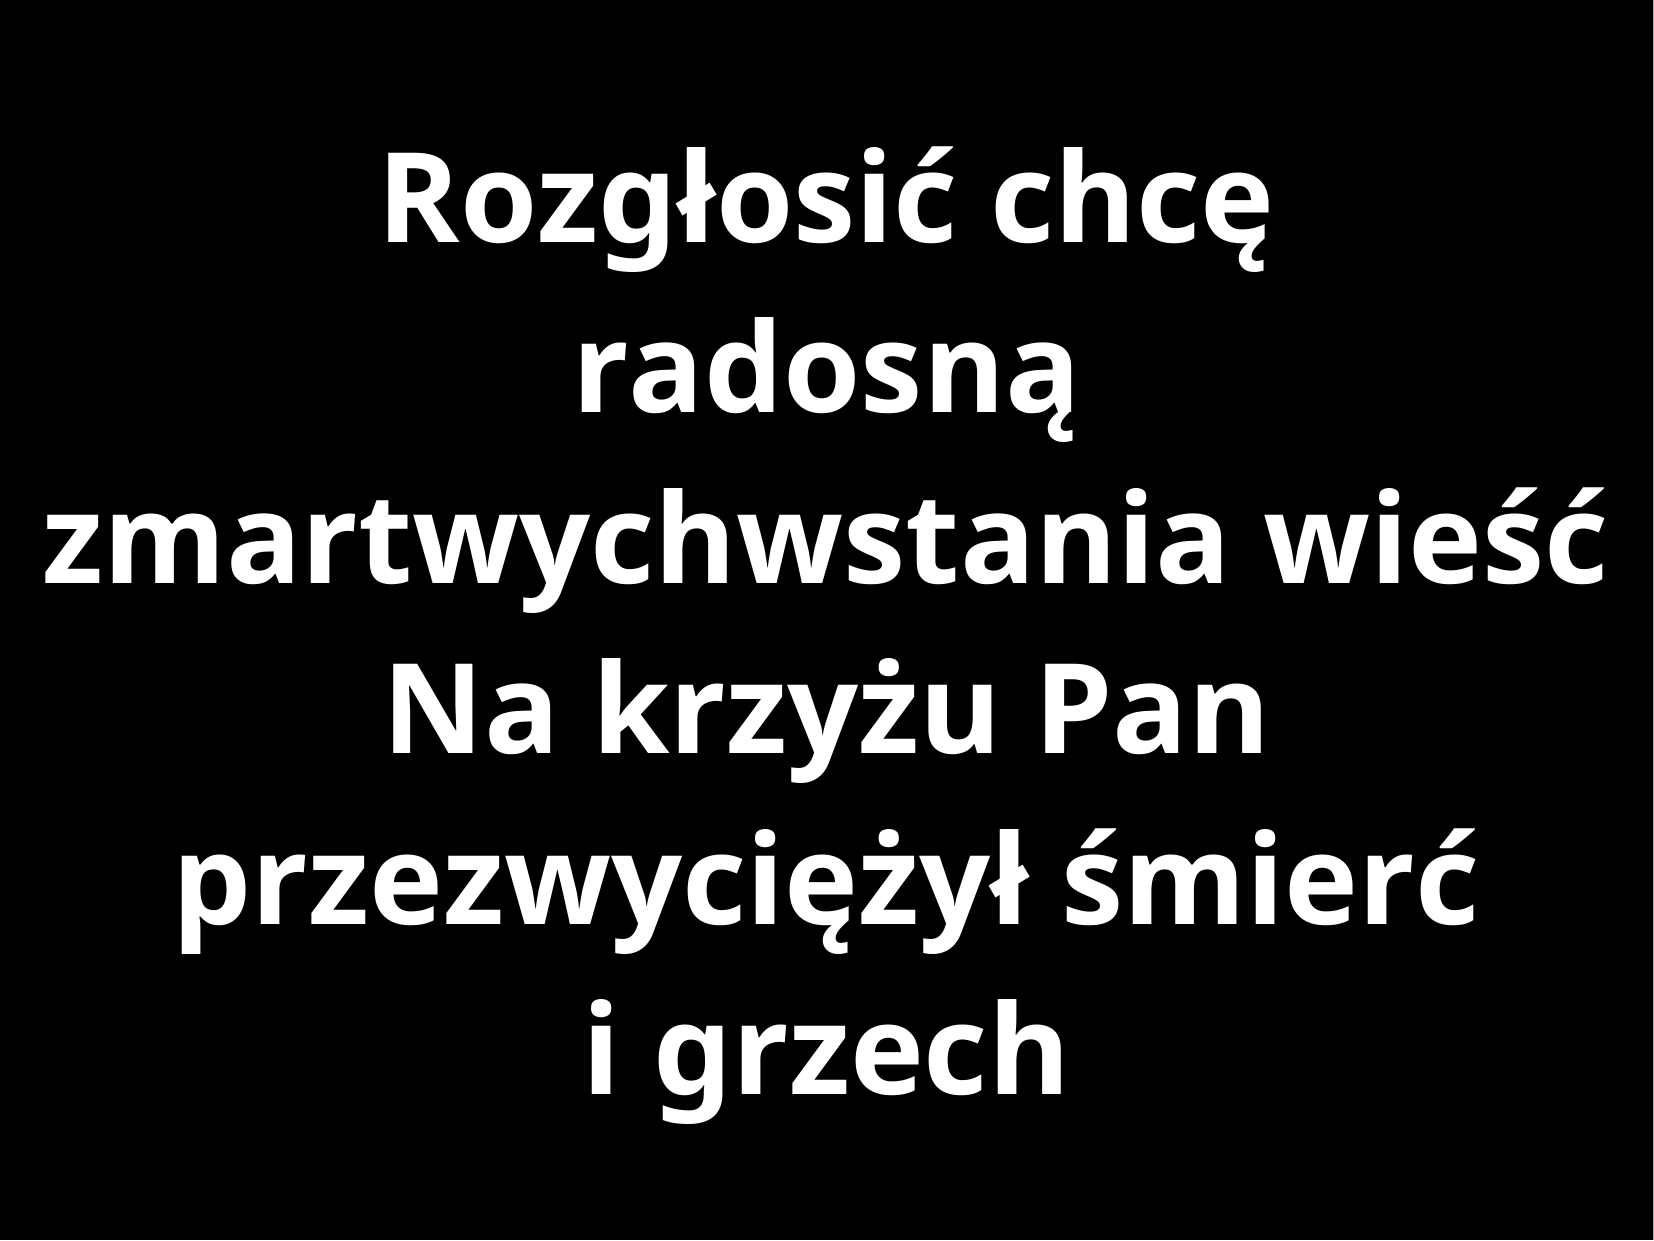

# Rozgłosić chcę radosną zmartwychwstania wieść Na krzyżu Pan przezwyciężył śmierć i grzech